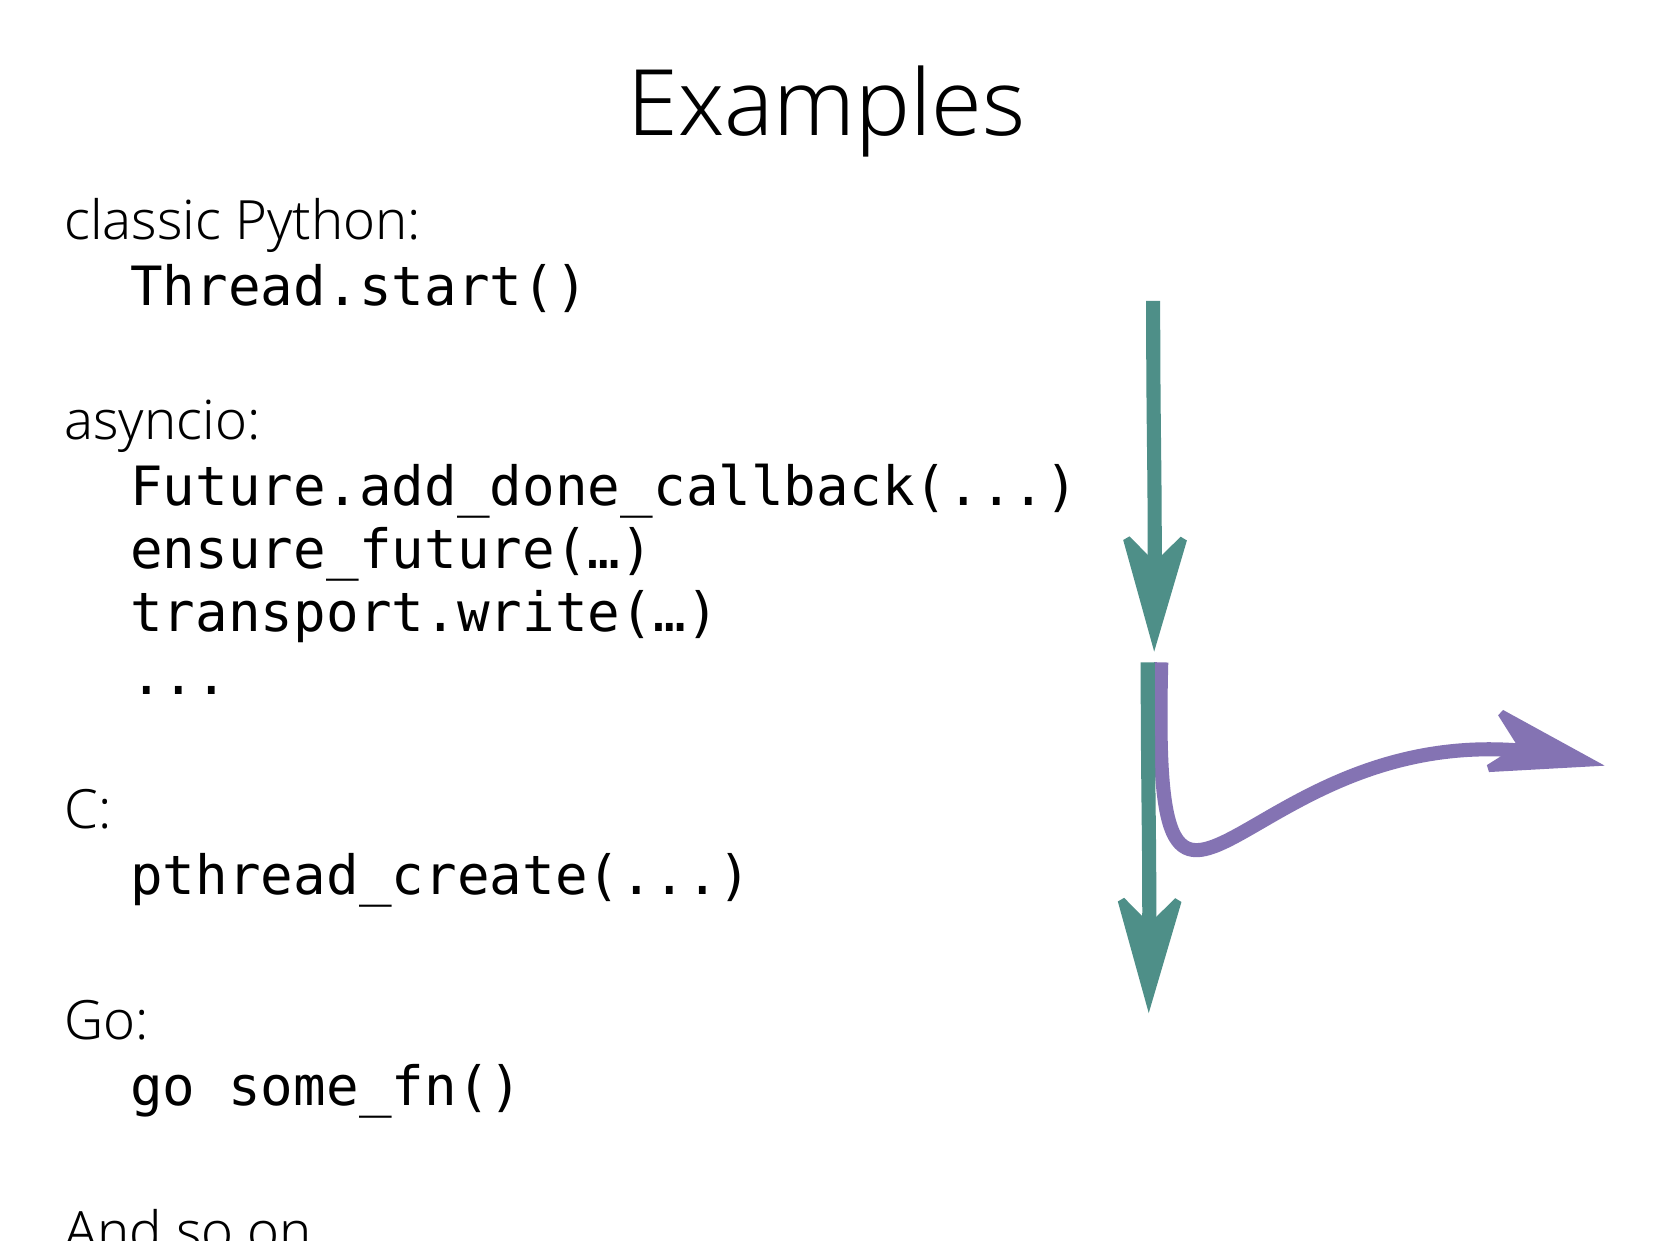

# Examples
classic Python:
 Thread.start()
asyncio:
 Future.add_done_callback(...)
 ensure_future(…)
 transport.write(…)
 ...
C:
 pthread_create(...)
Go:
 go some_fn()
And so on...